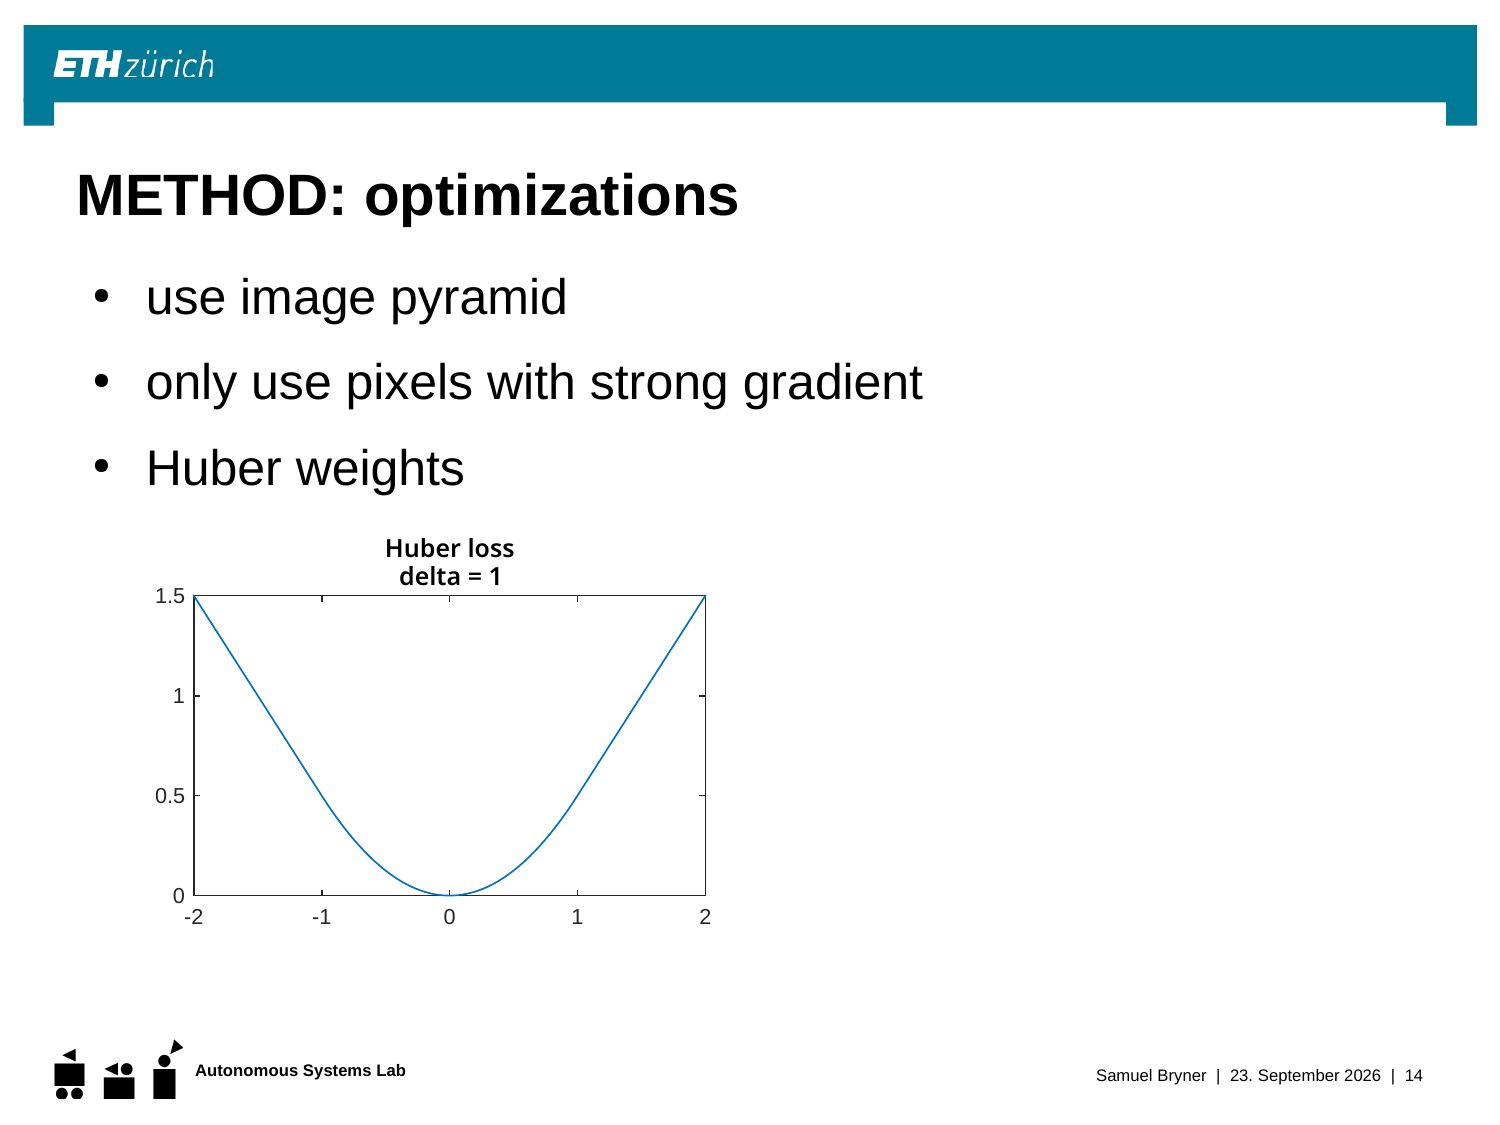

# METHOD: optimizations
use image pyramid
only use pixels with strong gradient
Huber weights
Samuel Bryner
14